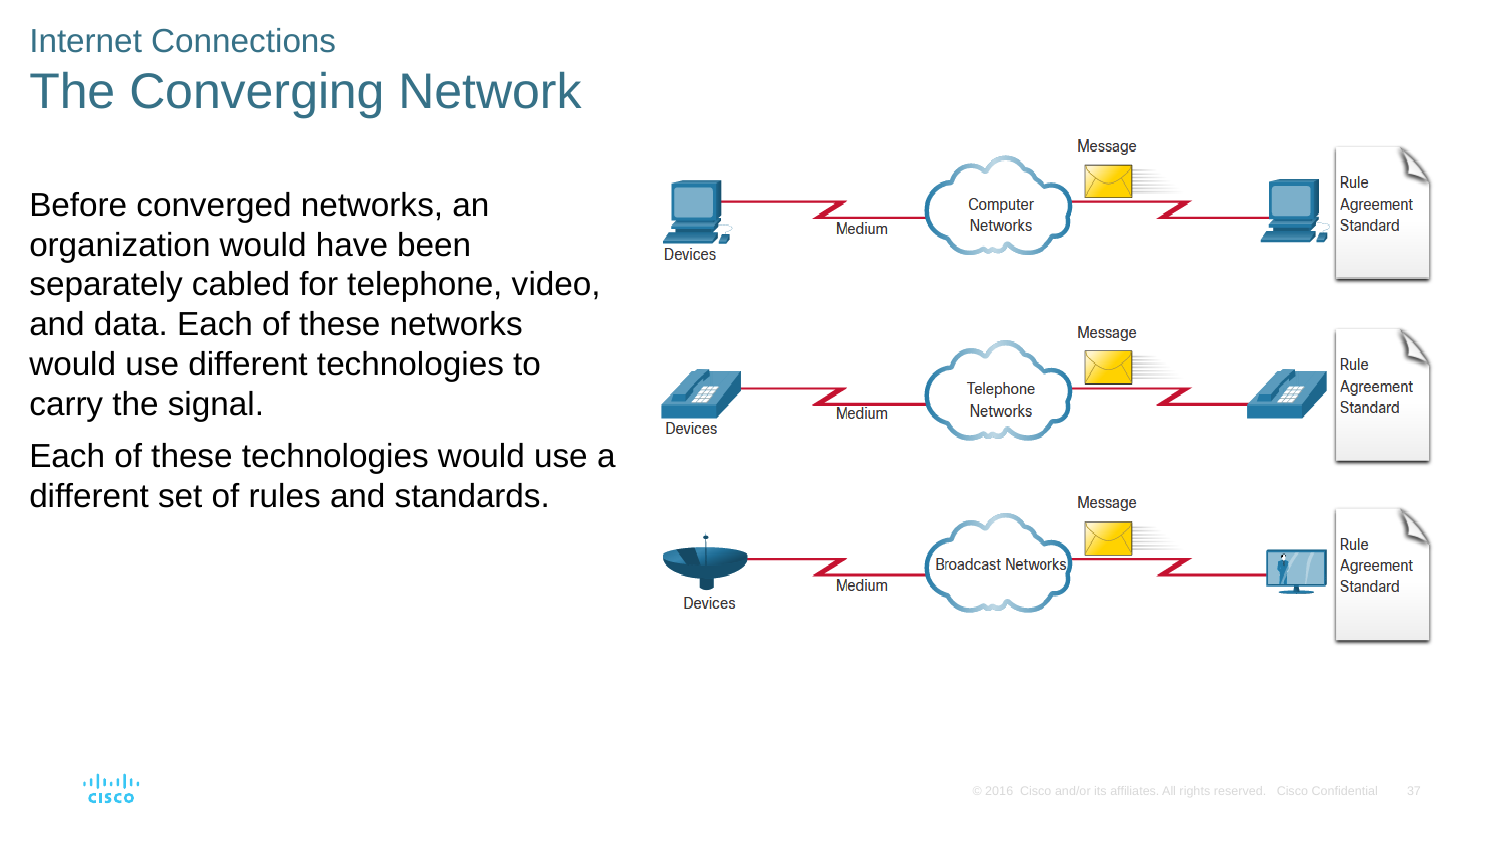

# Internet Connections The Converging Network
Before converged networks, an organization would have been separately cabled for telephone, video, and data. Each of these networks would use different technologies to carry the signal.
Each of these technologies would use a different set of rules and standards.